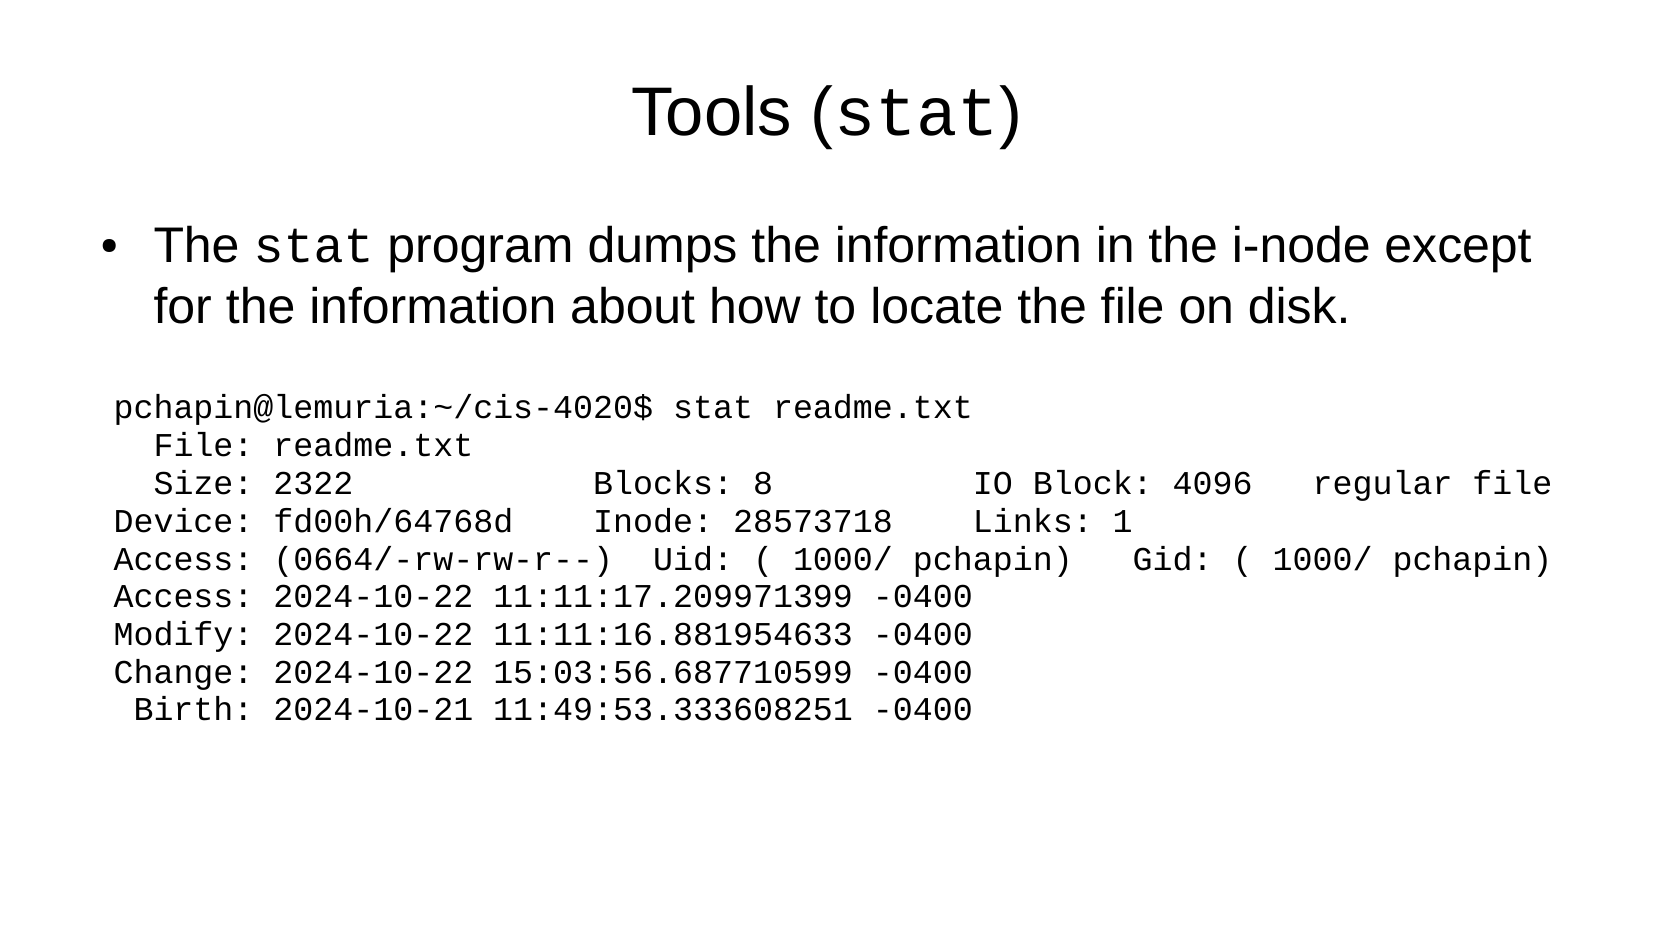

# Tools (stat)
The stat program dumps the information in the i-node except for the information about how to locate the file on disk.
pchapin@lemuria:~/cis-4020$ stat readme.txt
 File: readme.txt
 Size: 2322 Blocks: 8 IO Block: 4096 regular file
Device: fd00h/64768d Inode: 28573718 Links: 1
Access: (0664/-rw-rw-r--) Uid: ( 1000/ pchapin) Gid: ( 1000/ pchapin)
Access: 2024-10-22 11:11:17.209971399 -0400
Modify: 2024-10-22 11:11:16.881954633 -0400
Change: 2024-10-22 15:03:56.687710599 -0400
 Birth: 2024-10-21 11:49:53.333608251 -0400